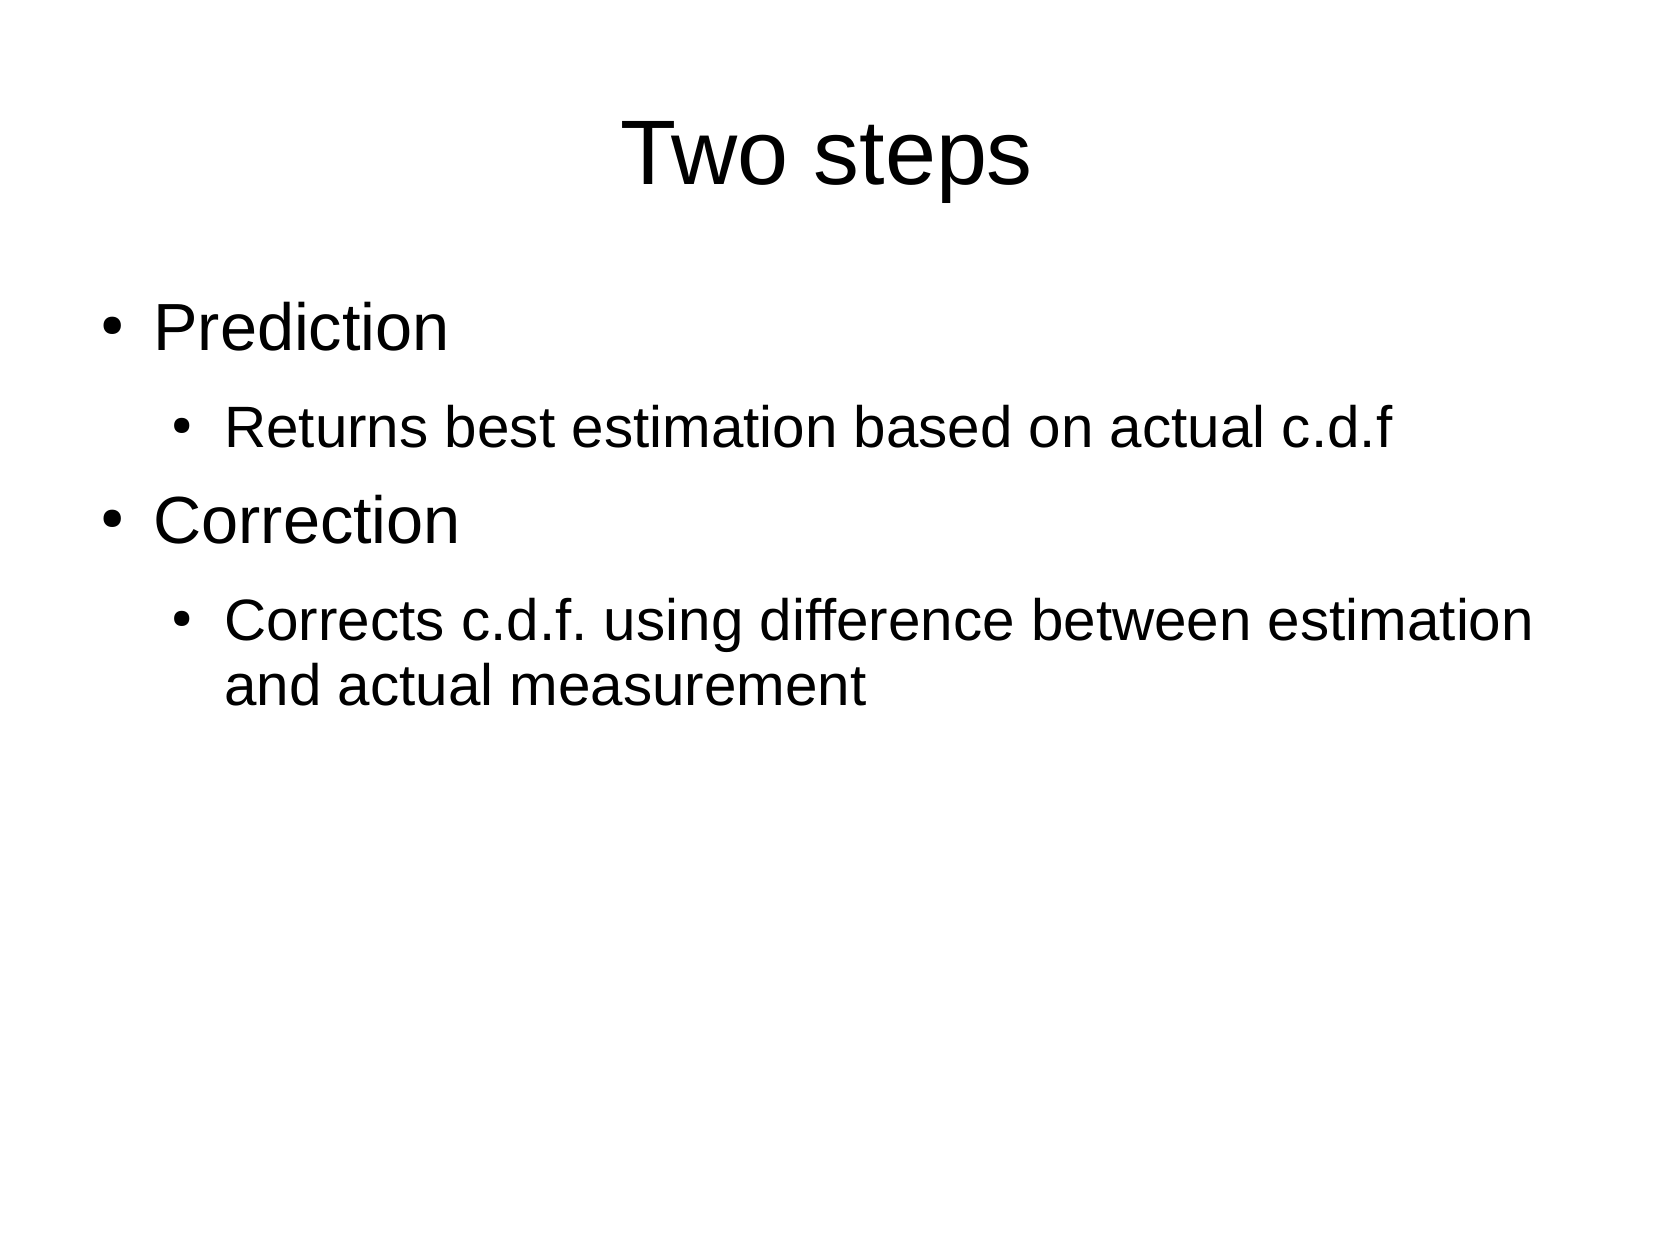

# Two steps
Prediction
Returns best estimation based on actual c.d.f
Correction
Corrects c.d.f. using difference between estimation and actual measurement